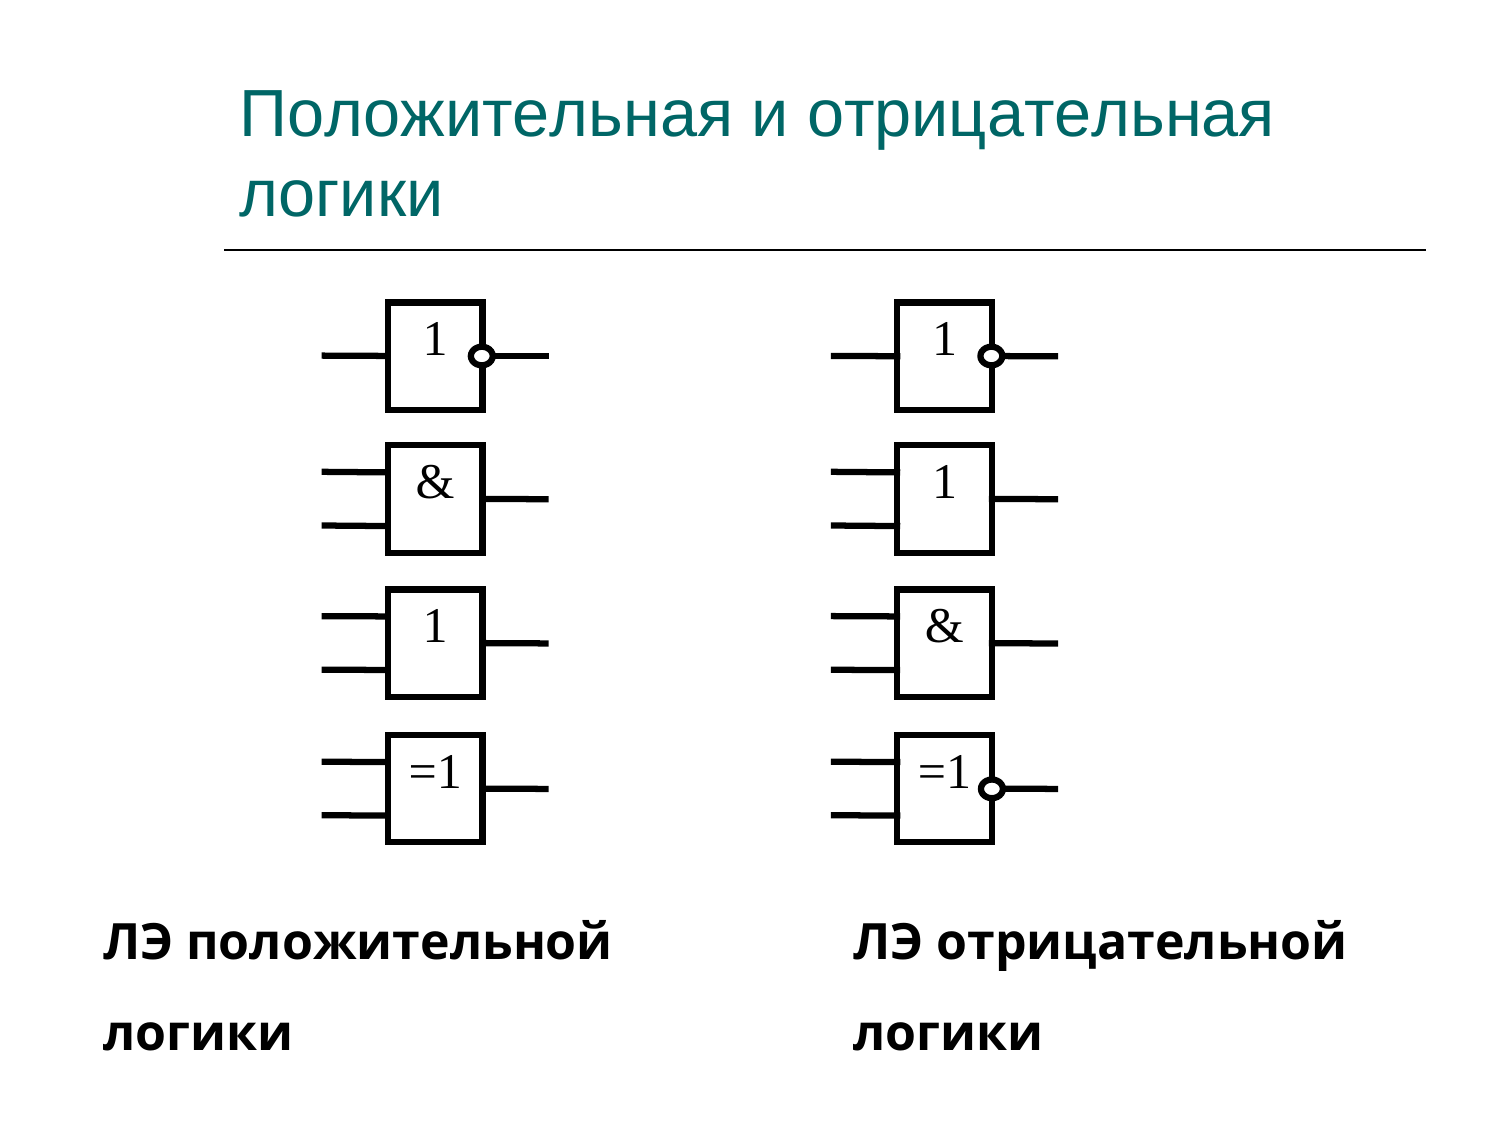

# Положительная и отрицательная логики
1
1
&
1
1
&
=1
=1
ЛЭ положительной		ЛЭ отрицательной
логики				логики